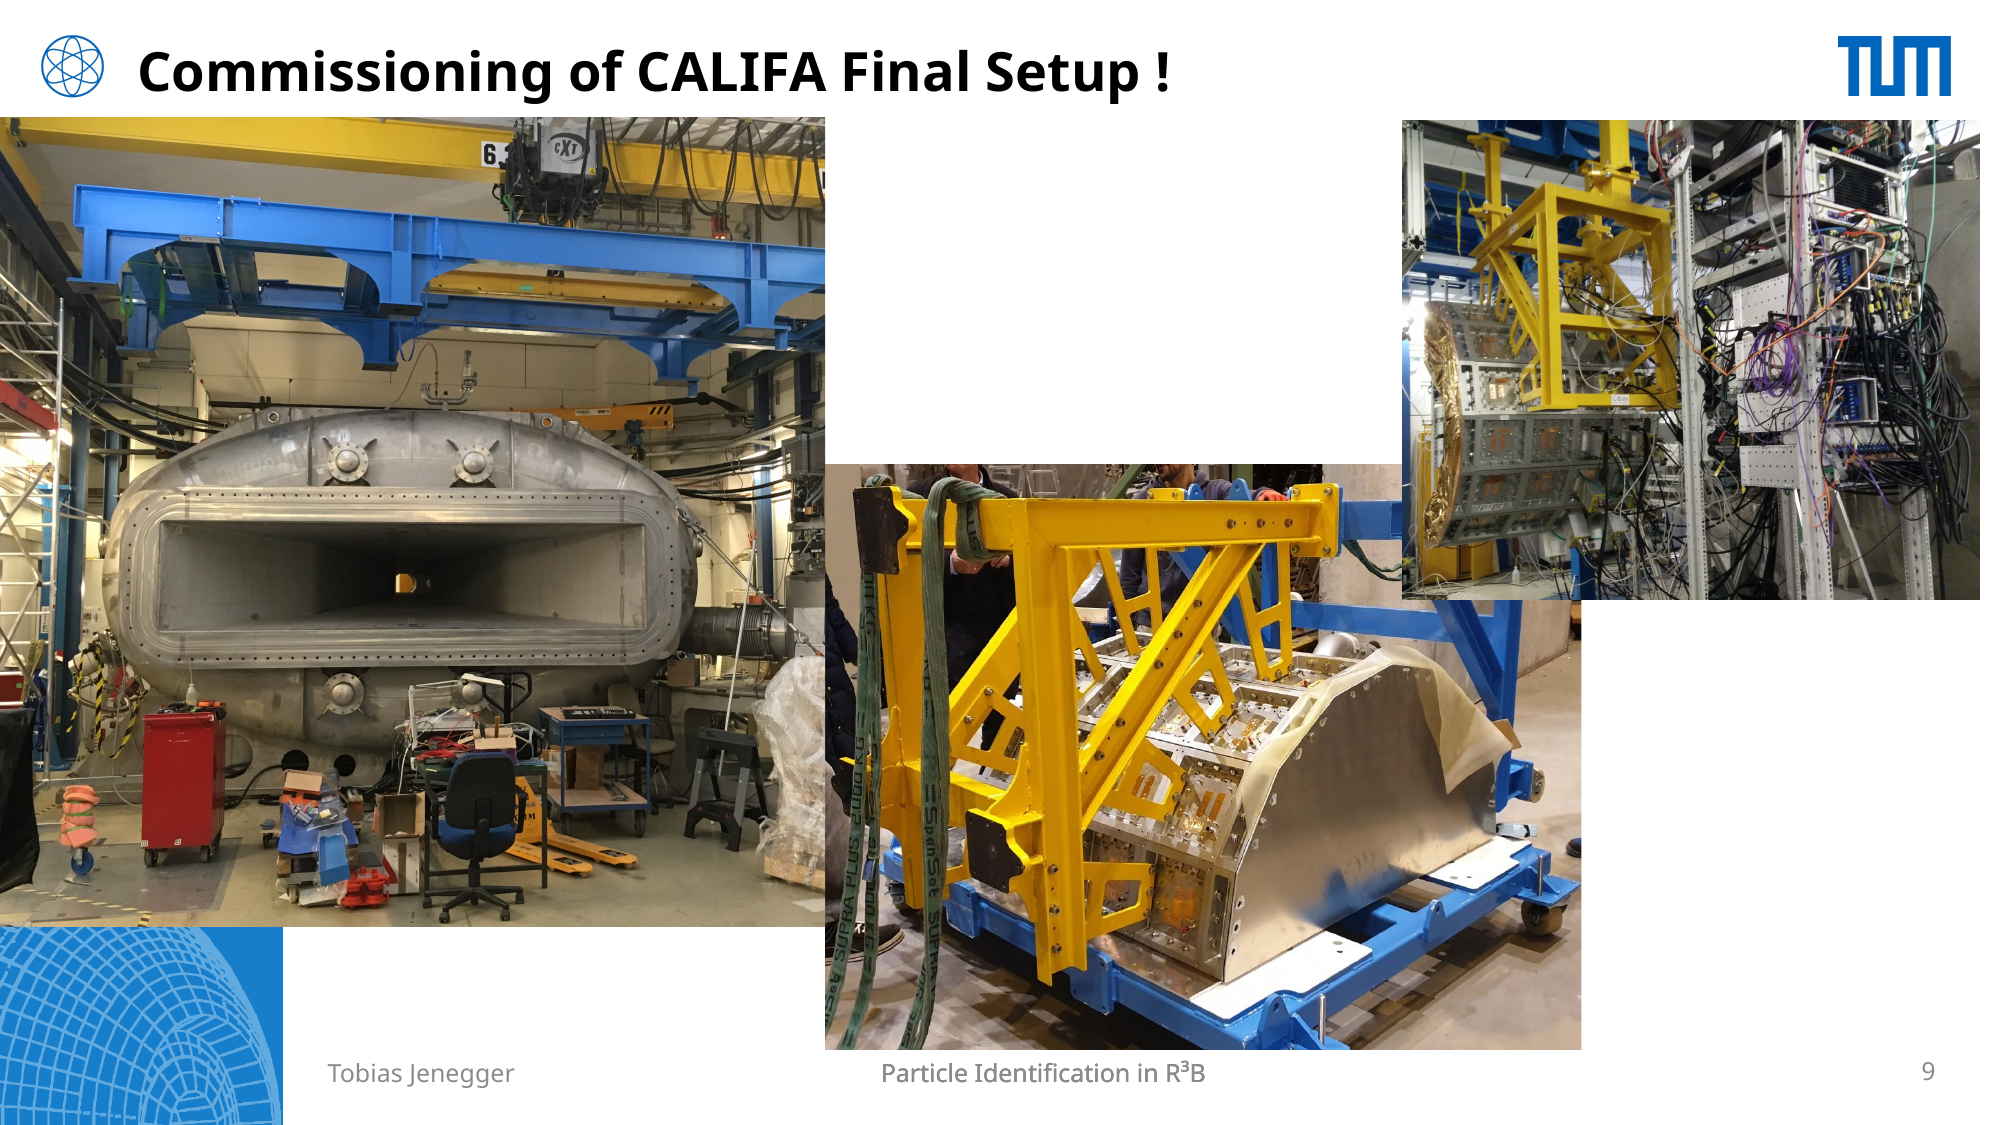

# Commissioning of CALIFA Final Setup !
Tobias Jenegger
Particle Identification in R³B
Particle Identification in R³B
Particle Identification in R³B
8